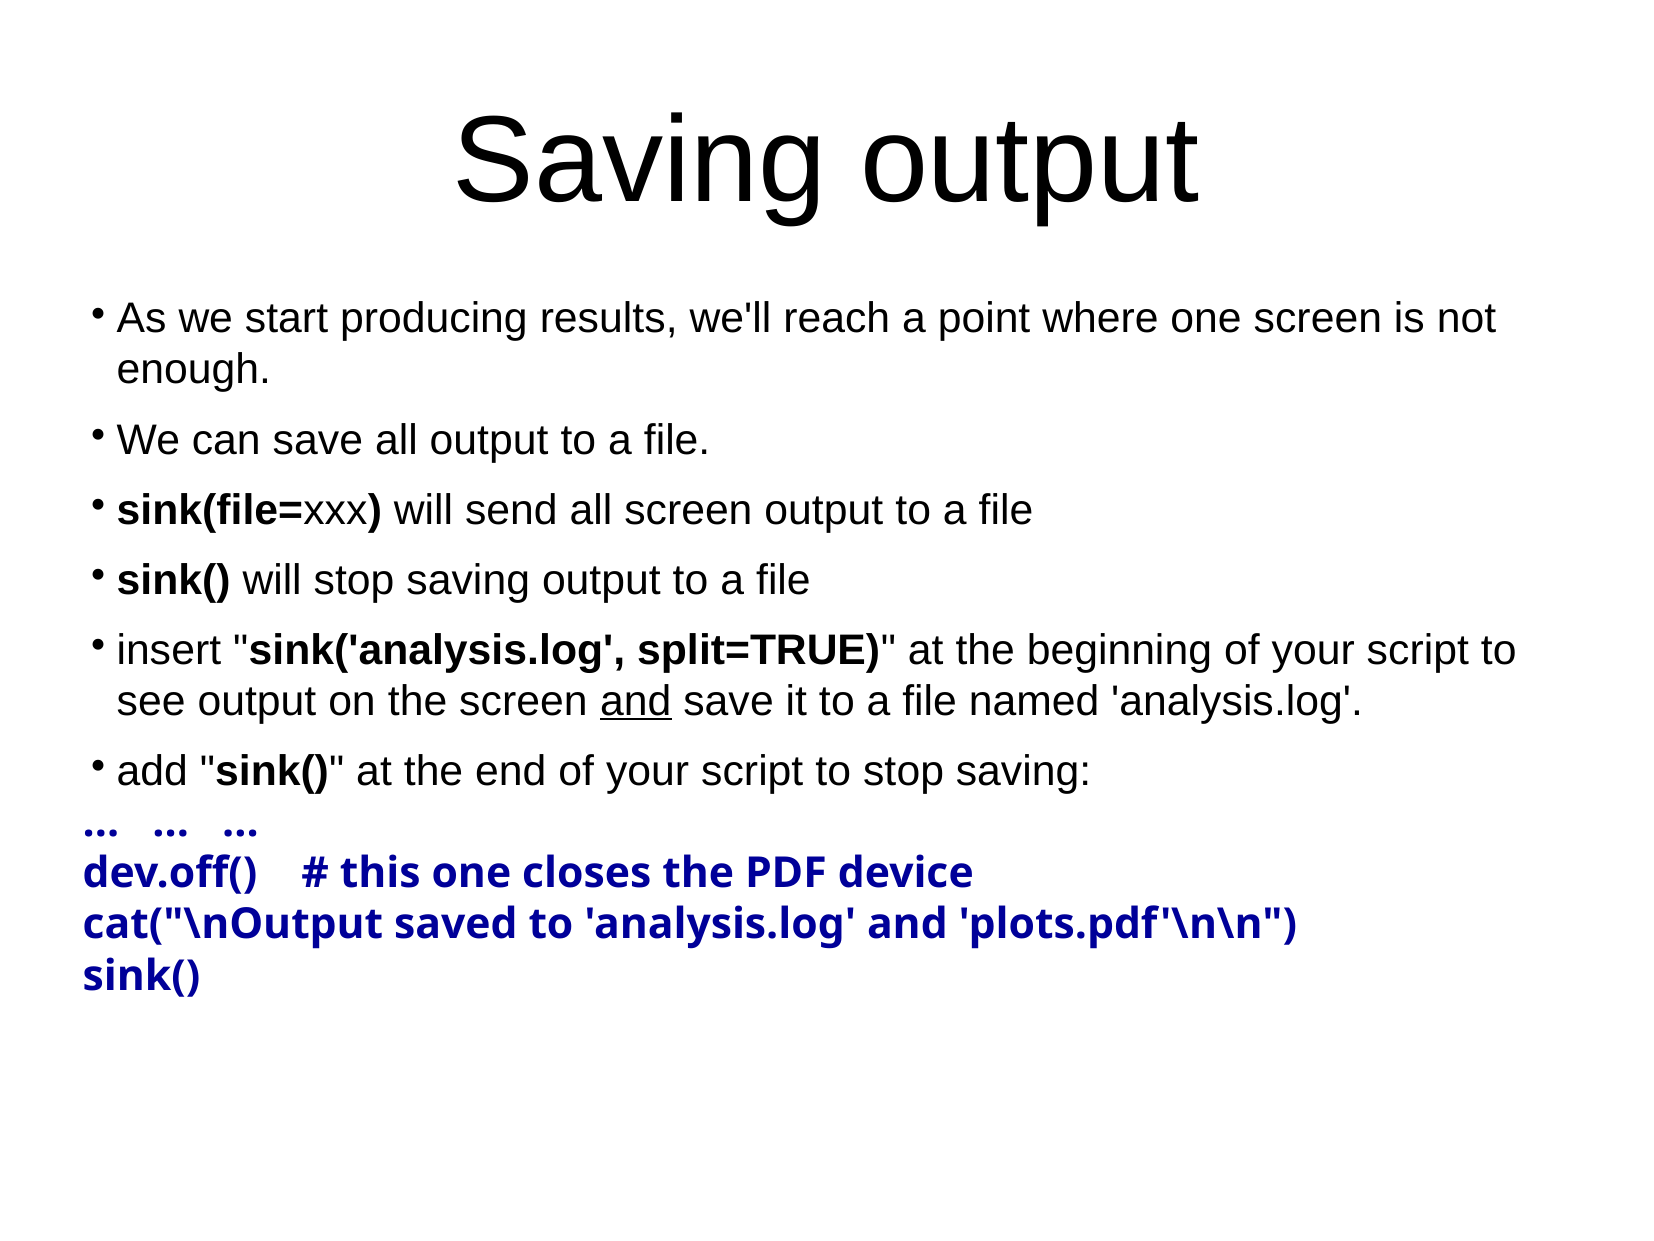

Saving output
As we start producing results, we'll reach a point where one screen is not enough.
We can save all output to a file.
sink(file=xxx) will send all screen output to a file
sink() will stop saving output to a file
insert "sink('analysis.log', split=TRUE)" at the beginning of your script to see output on the screen and save it to a file named 'analysis.log'.
add "sink()" at the end of your script to stop saving:
... ... ...
dev.off() # this one closes the PDF device
cat("\nOutput saved to 'analysis.log' and 'plots.pdf'\n\n")
sink()